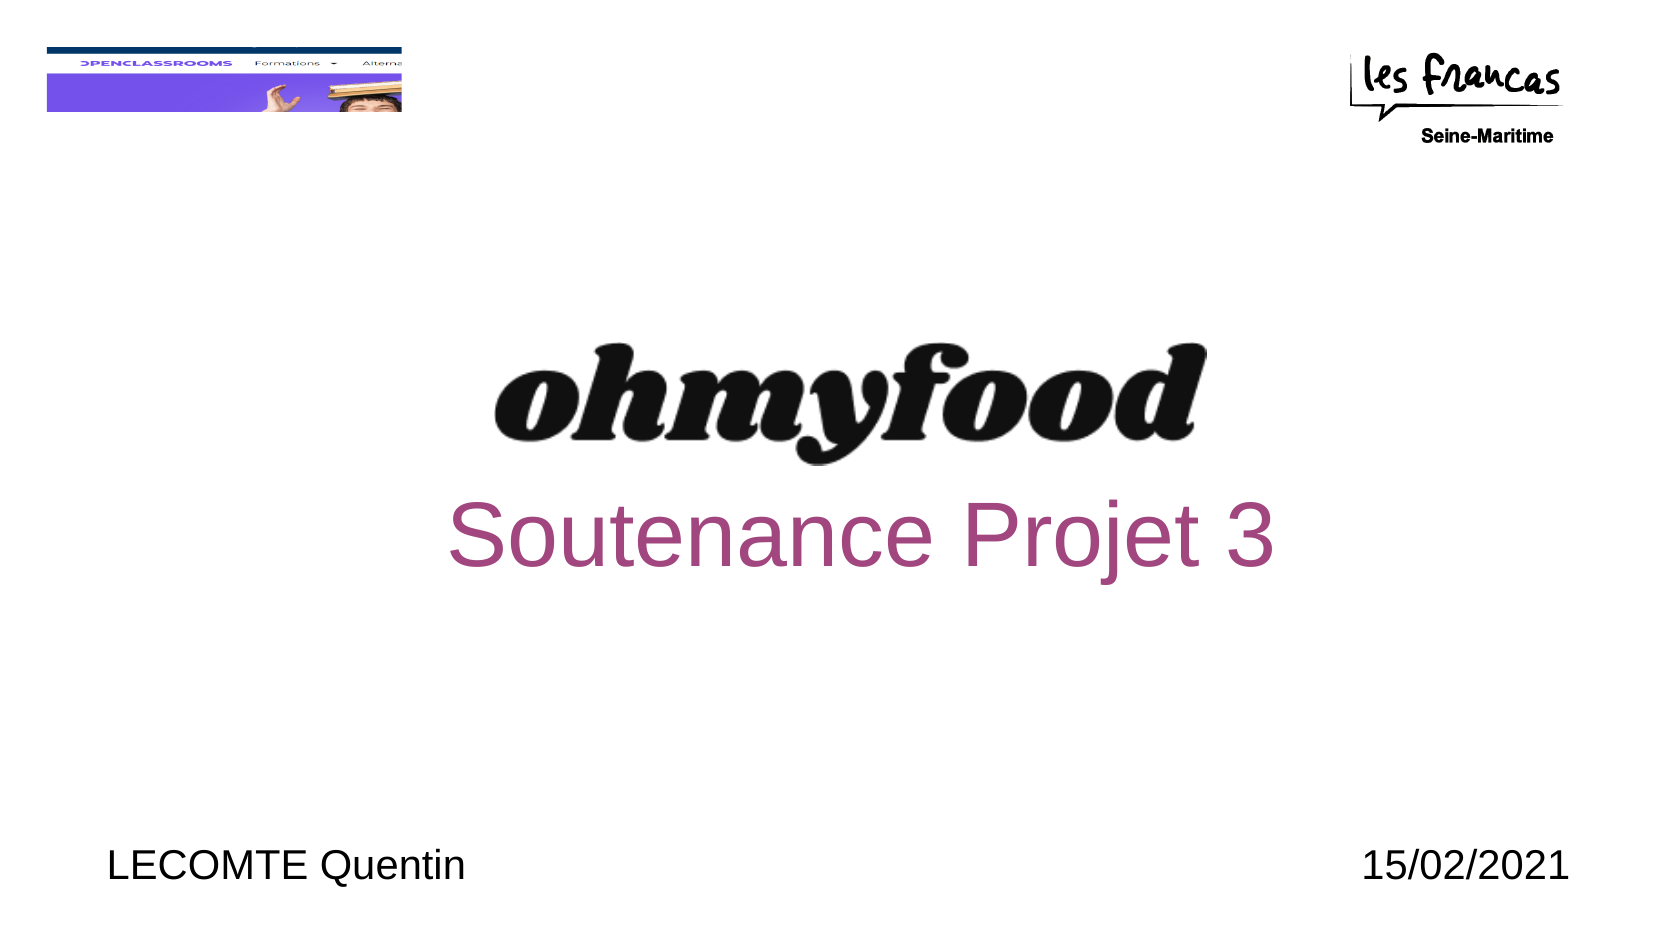

# Soutenance Projet 3
LECOMTE Quentin													15/02/2021